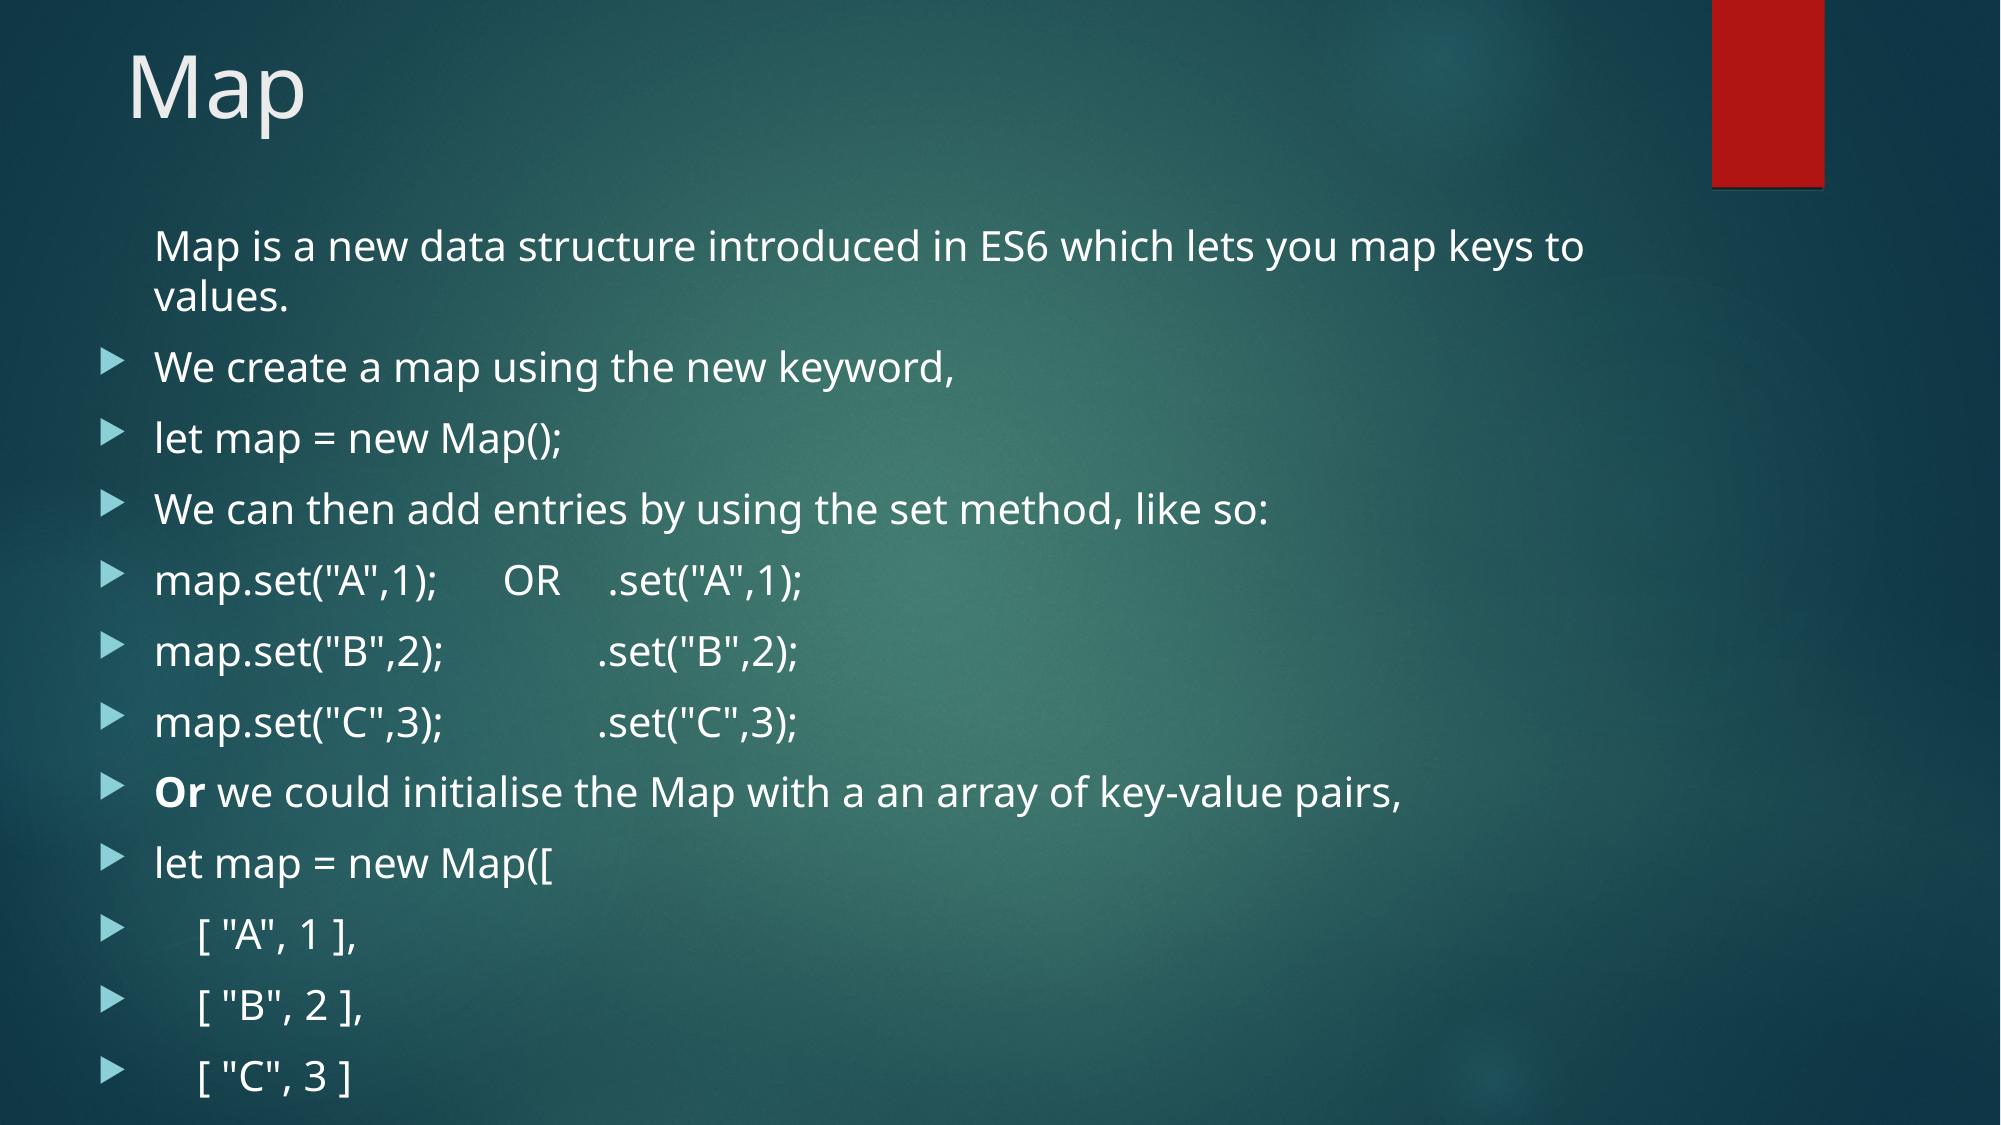

# Map
Map is a new data structure introduced in ES6 which lets you map keys to values.
We create a map using the new keyword,
let map = new Map();
We can then add entries by using the set method, like so:
map.set("A",1); OR 	 .set("A",1);
map.set("B",2);			.set("B",2);
map.set("C",3);			.set("C",3);
Or we could initialise the Map with a an array of key-value pairs,
let map = new Map([
 [ "A", 1 ],
 [ "B", 2 ],
 [ "C", 3 ]
]);